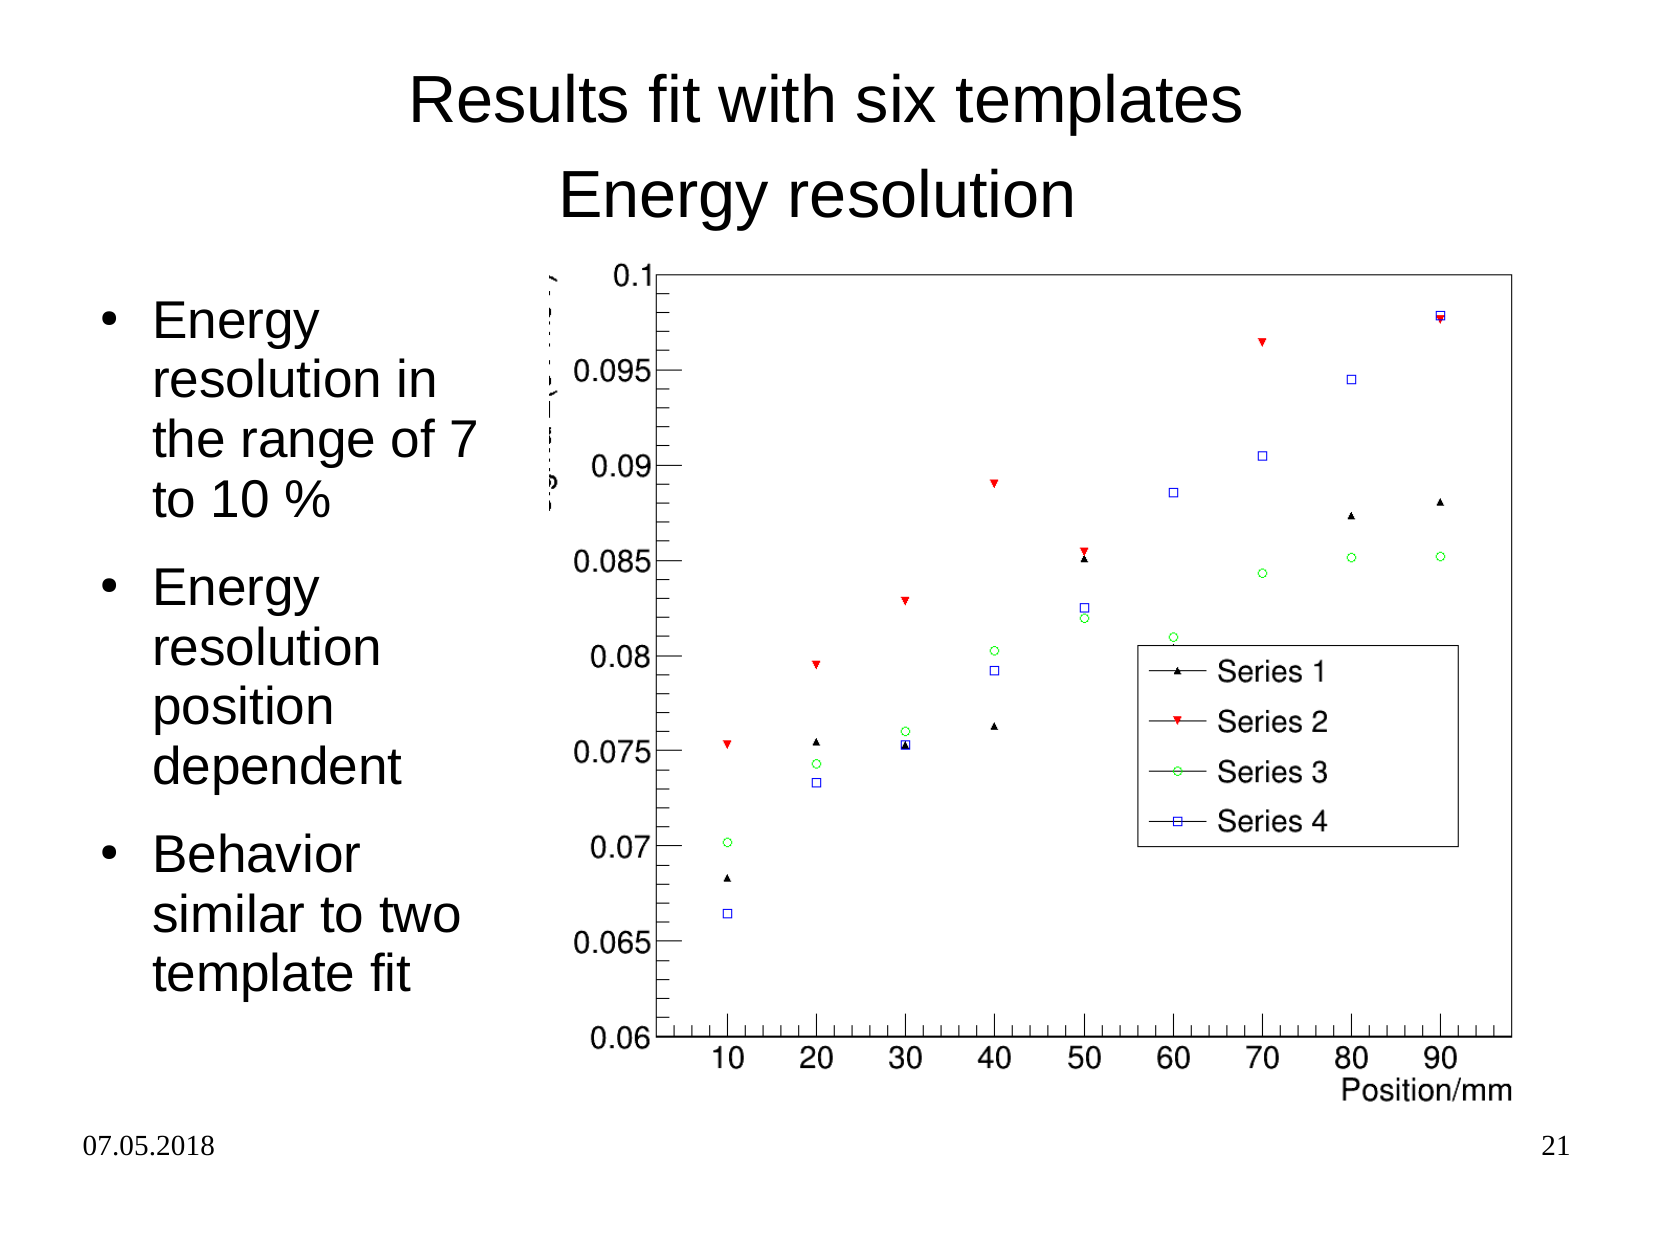

# Results fit with six templates
Energy resolution
Energy resolution in the range of 7 to 10 %
Energy resolution position dependent
Behavior similar to two template fit
07.05.2018
21